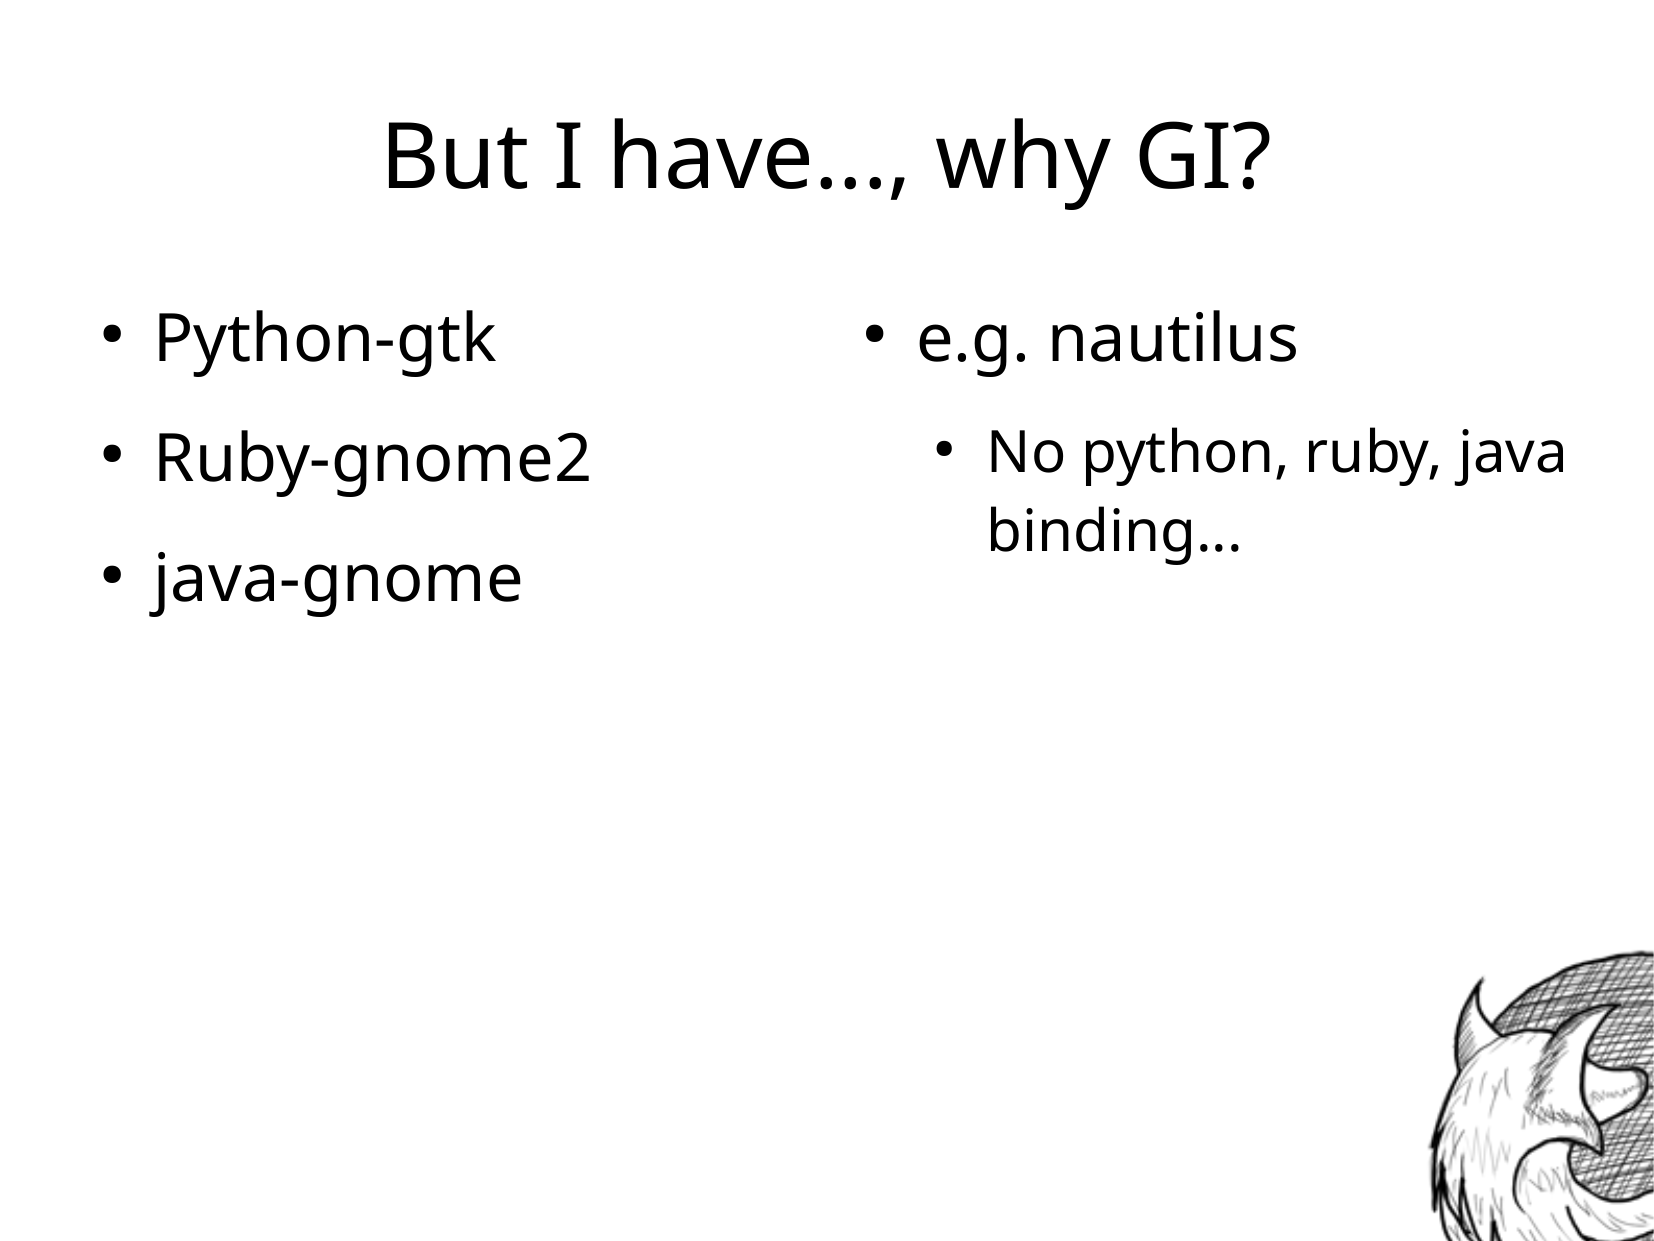

# But I have..., why GI?
Python-gtk
Ruby-gnome2
java-gnome
e.g. nautilus
No python, ruby, java binding...